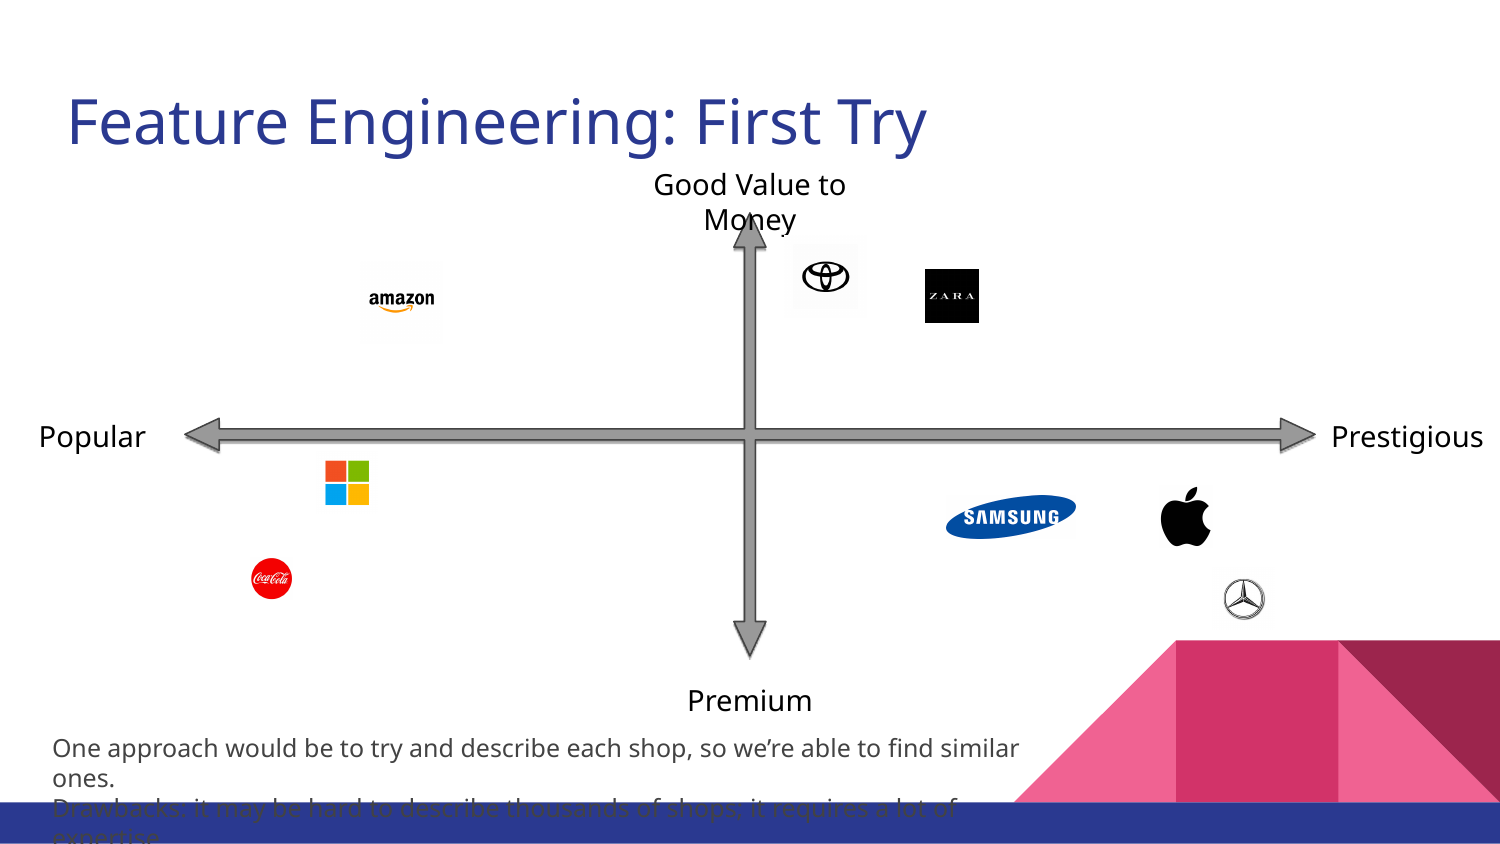

# Feature Engineering: First Try
Good Value to Money
Popular
Prestigious
Premium
One approach would be to try and describe each shop, so we’re able to find similar ones.
Drawbacks: it may be hard to describe thousands of shops; it requires a lot of expertise